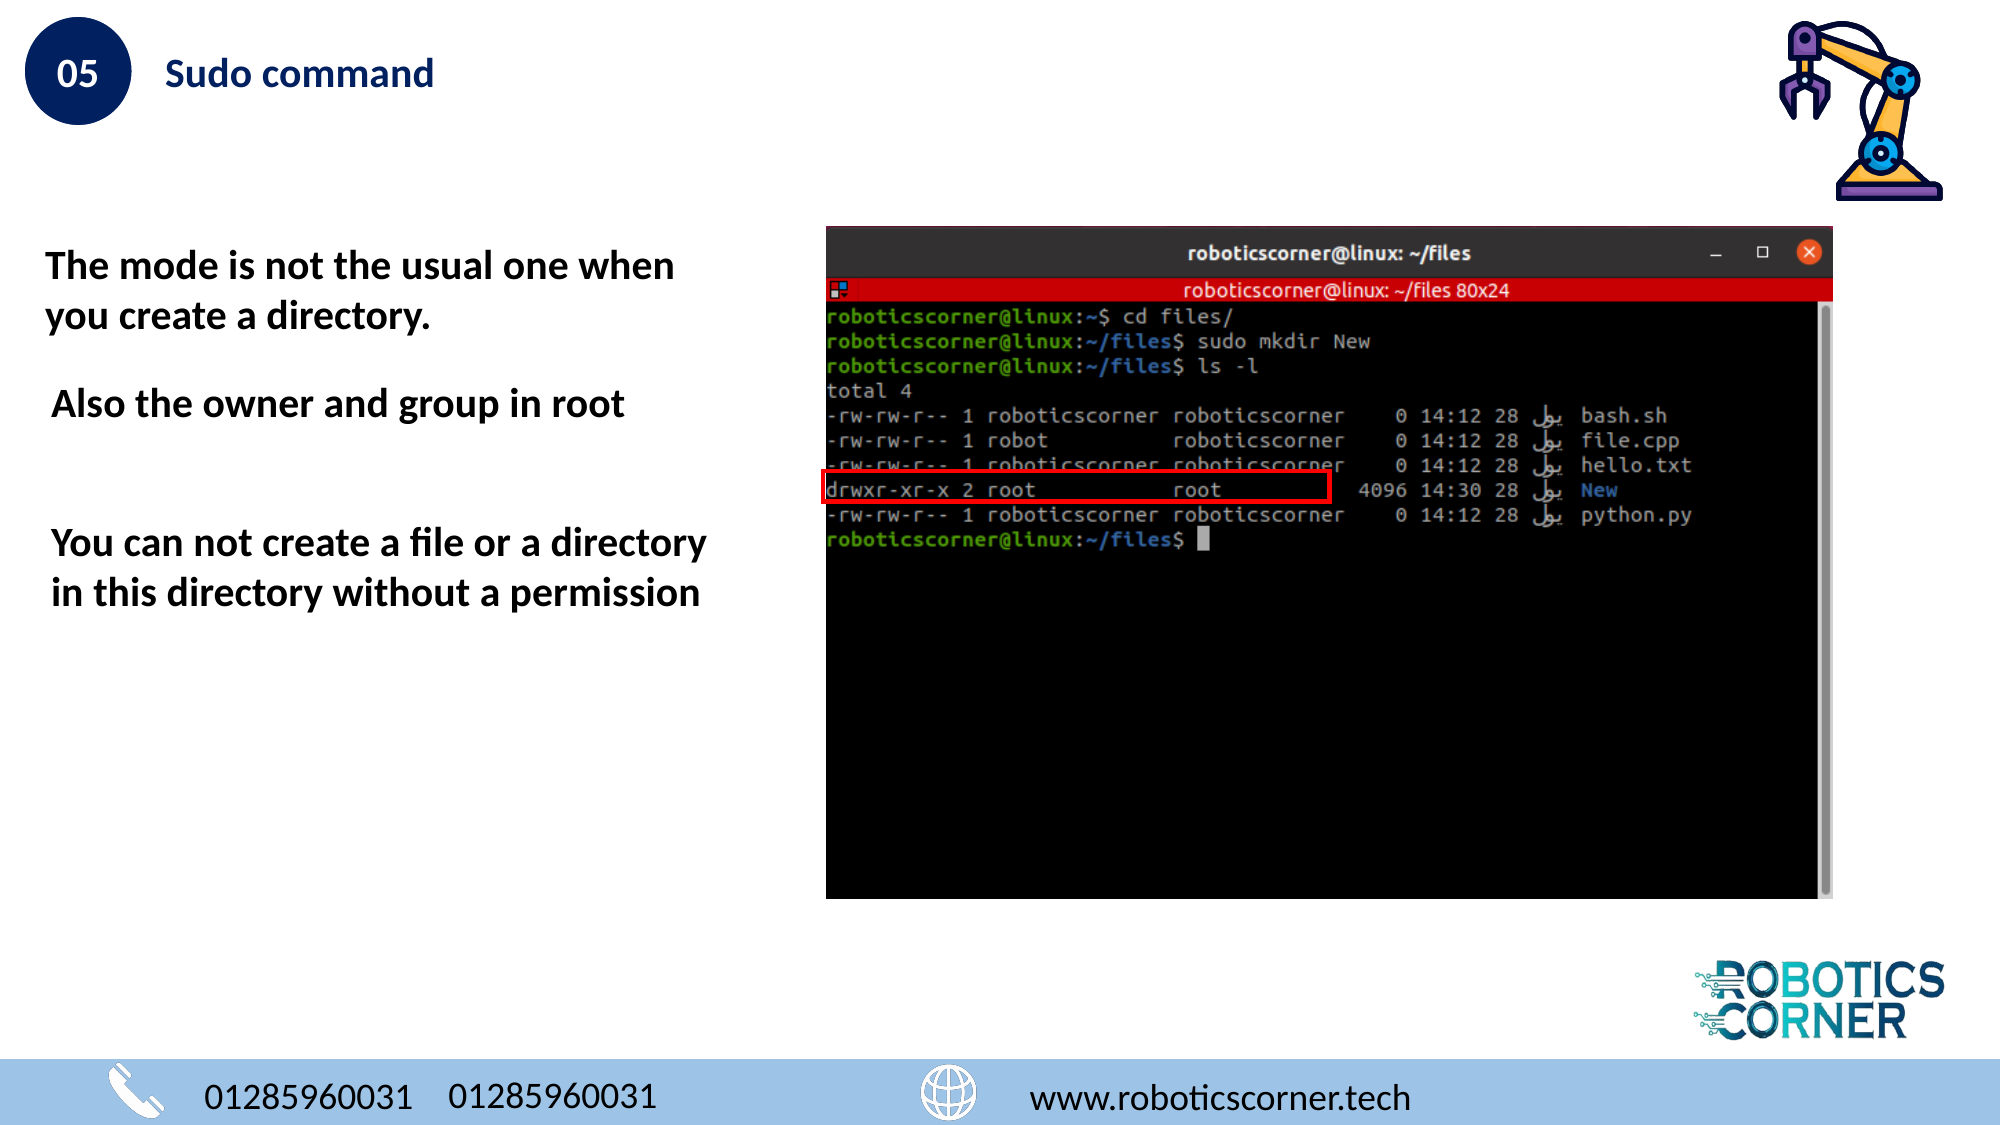

05
Sudo command
The mode is not the usual one when you create a directory.
Also the owner and group in root
You can not create a file or a directory in this directory without a permission